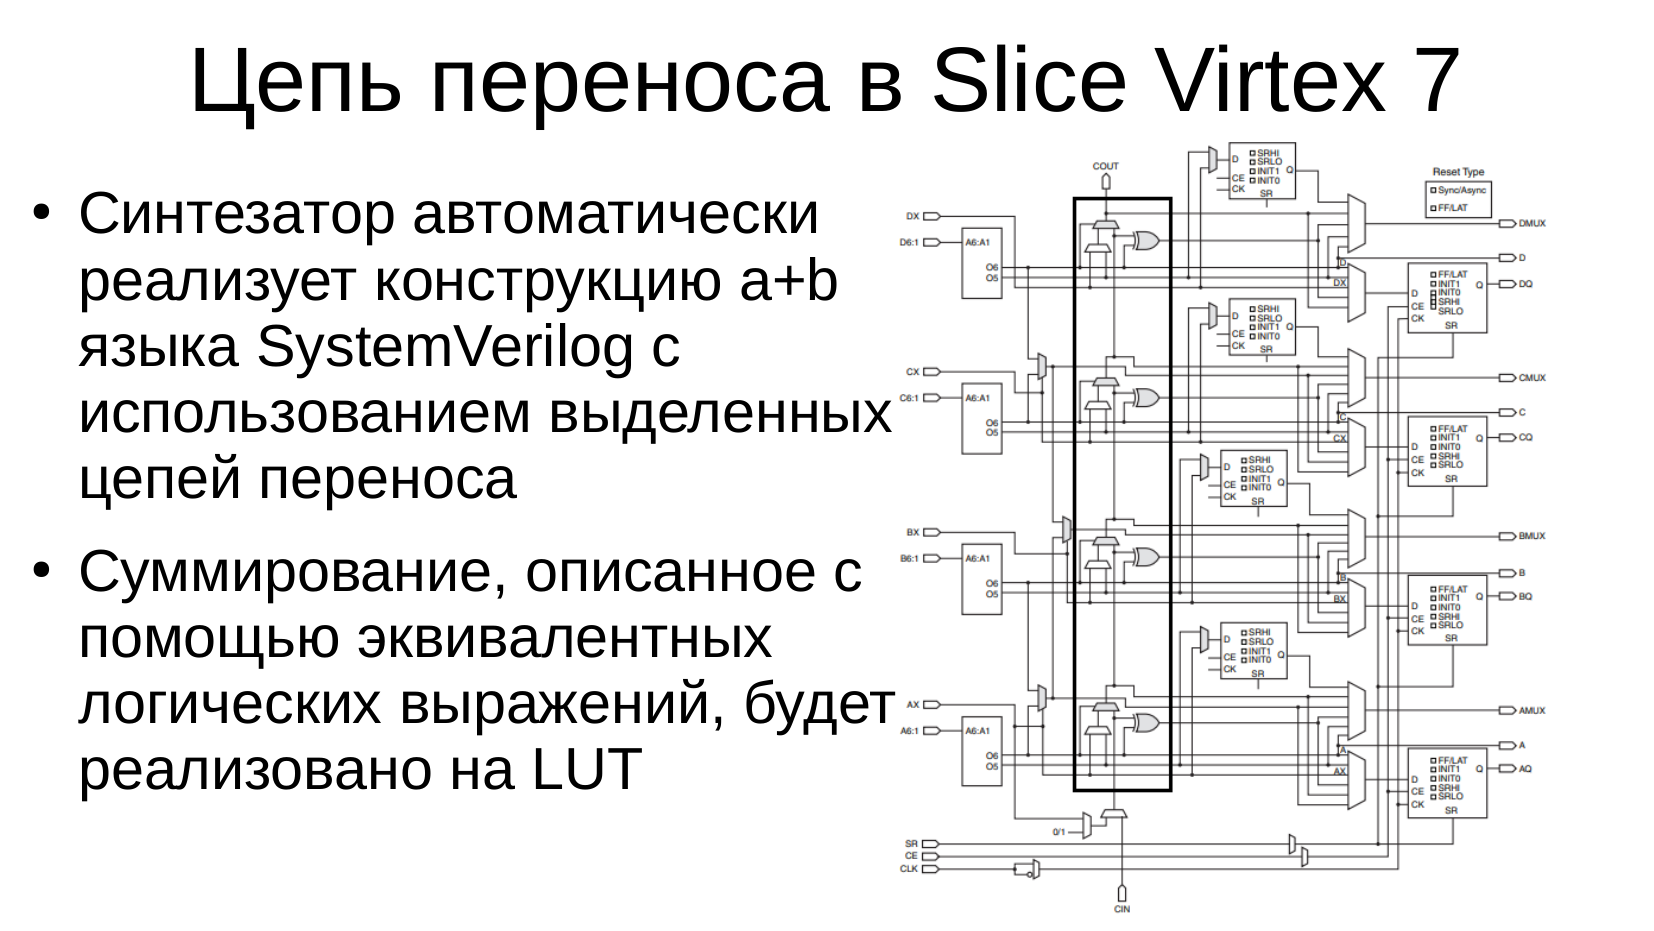

# Цепь переноса в Slice Virtex 7
Синтезатор автоматически реализует конструкцию a+b языка SystemVerilog с использованием выделенных цепей переноса
Cуммирование, описанное с помощью эквивалентных логических выражений, будет реализовано на LUT